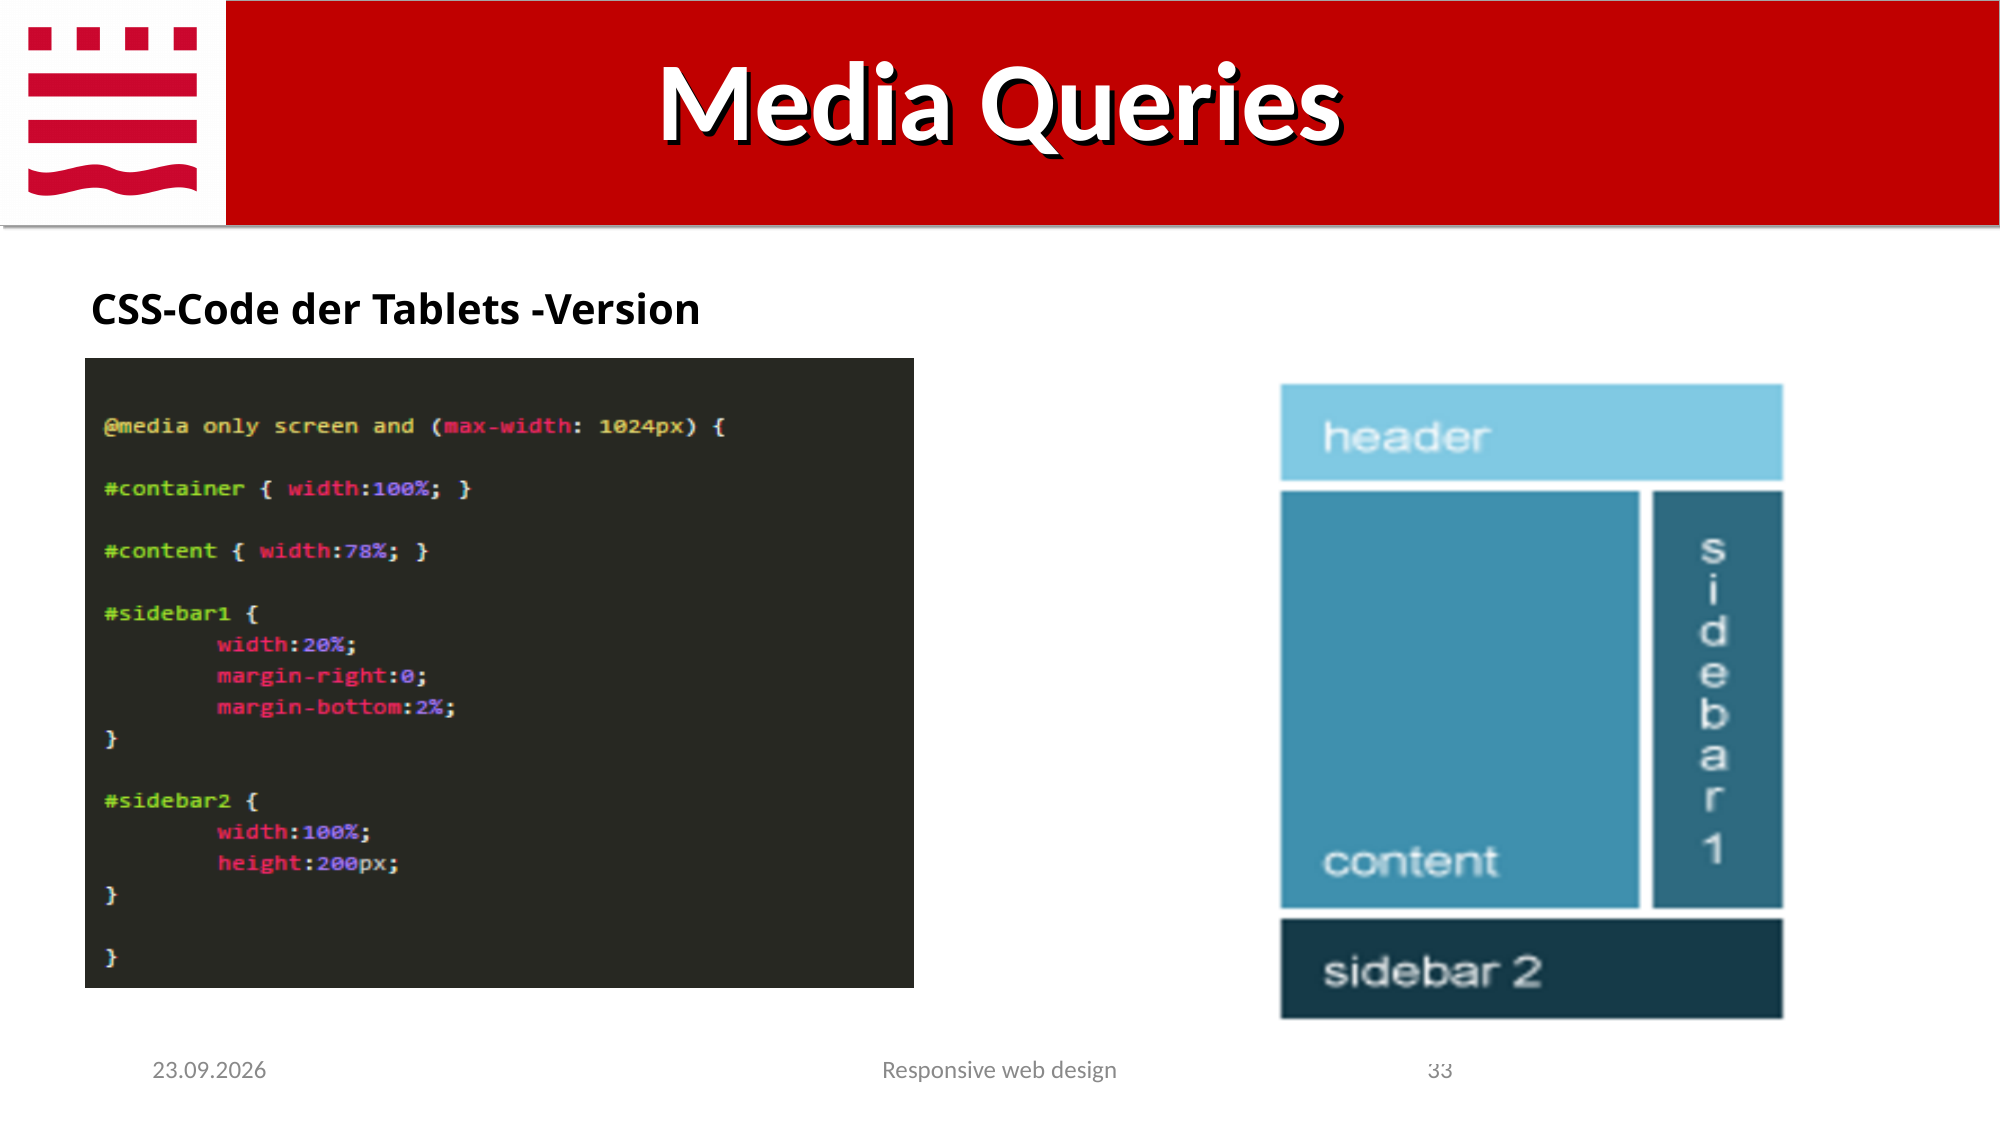

Media Queries
# CSS-Code der Tablets -Version
Responsive web design
29